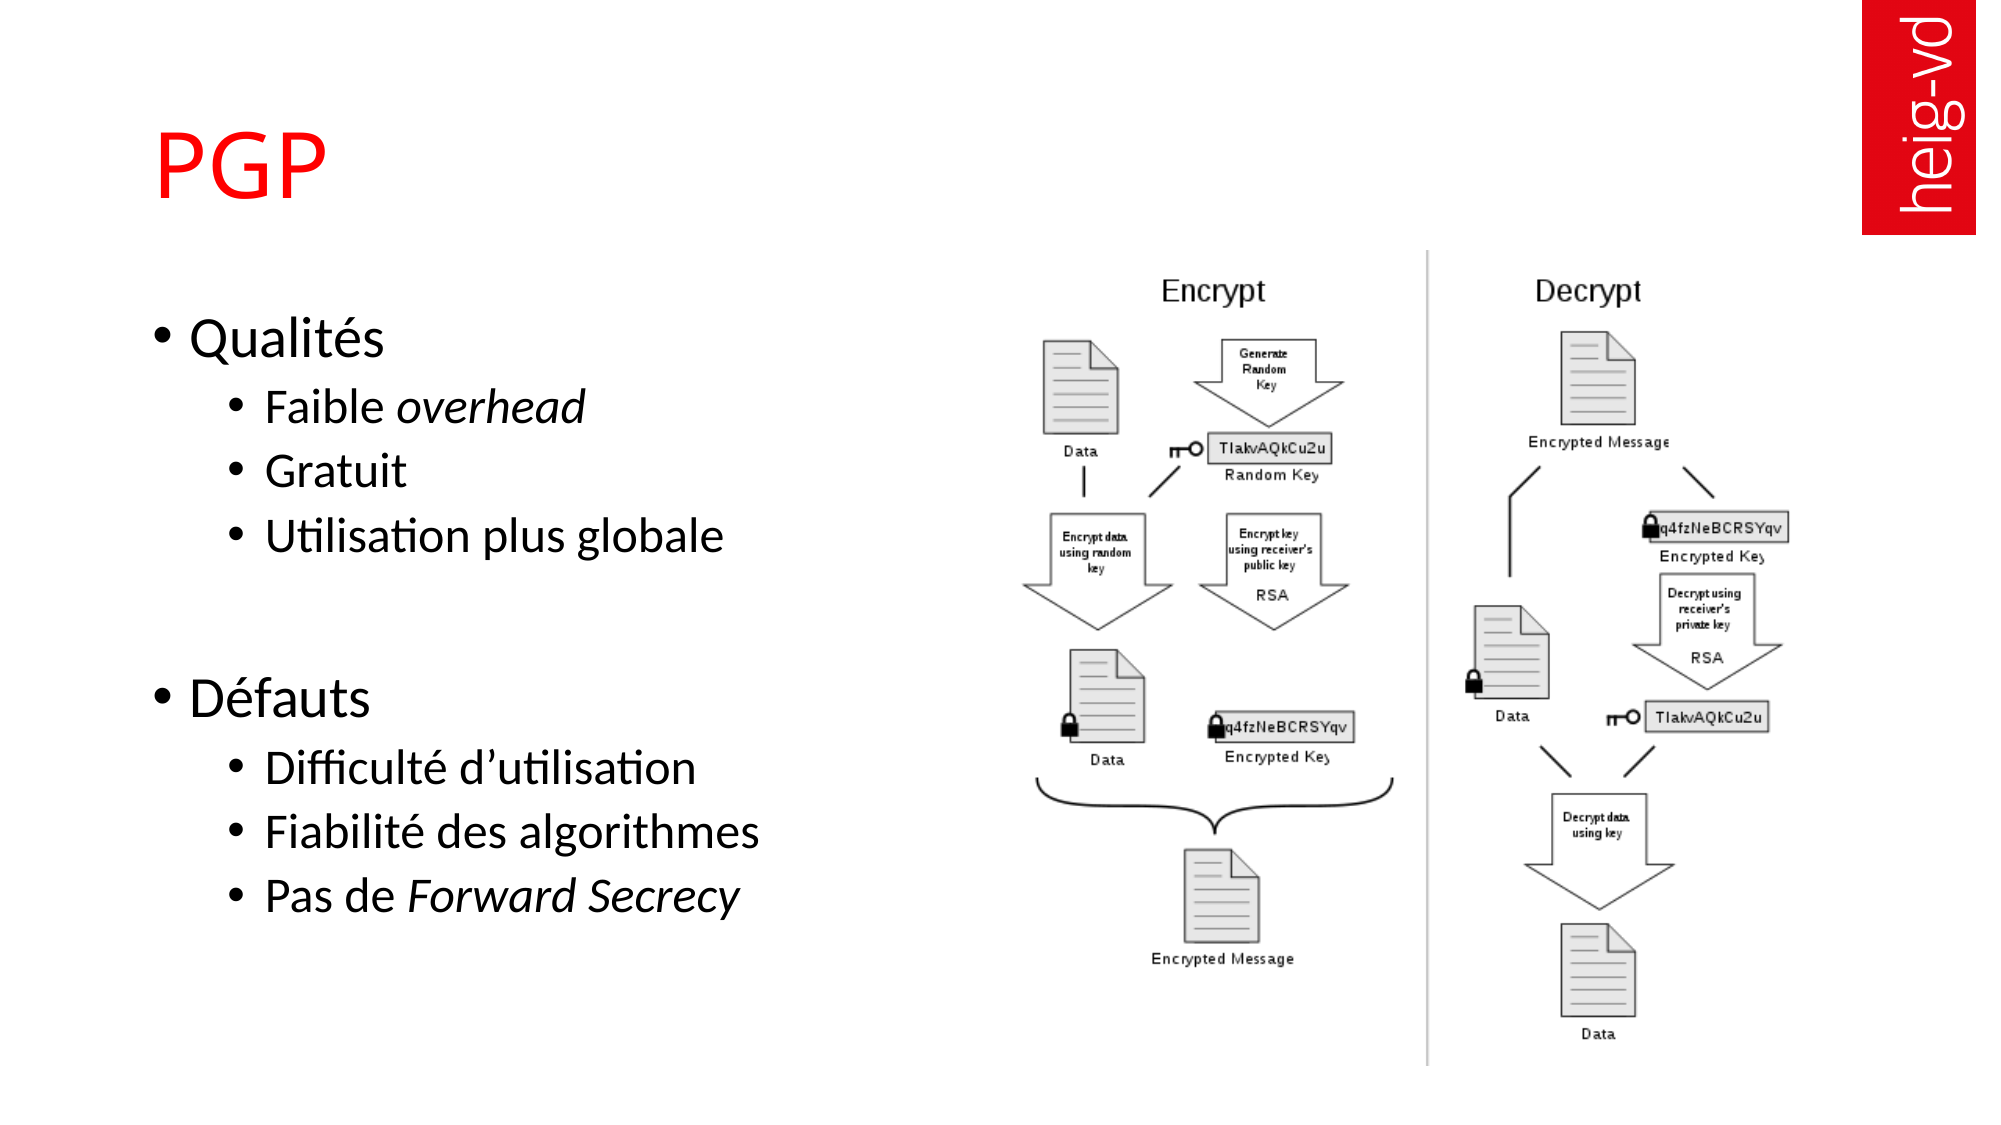

# PGP
Qualités
Faible overhead
Gratuit
Utilisation plus globale
Défauts
Difficulté d’utilisation
Fiabilité des algorithmes
Pas de Forward Secrecy